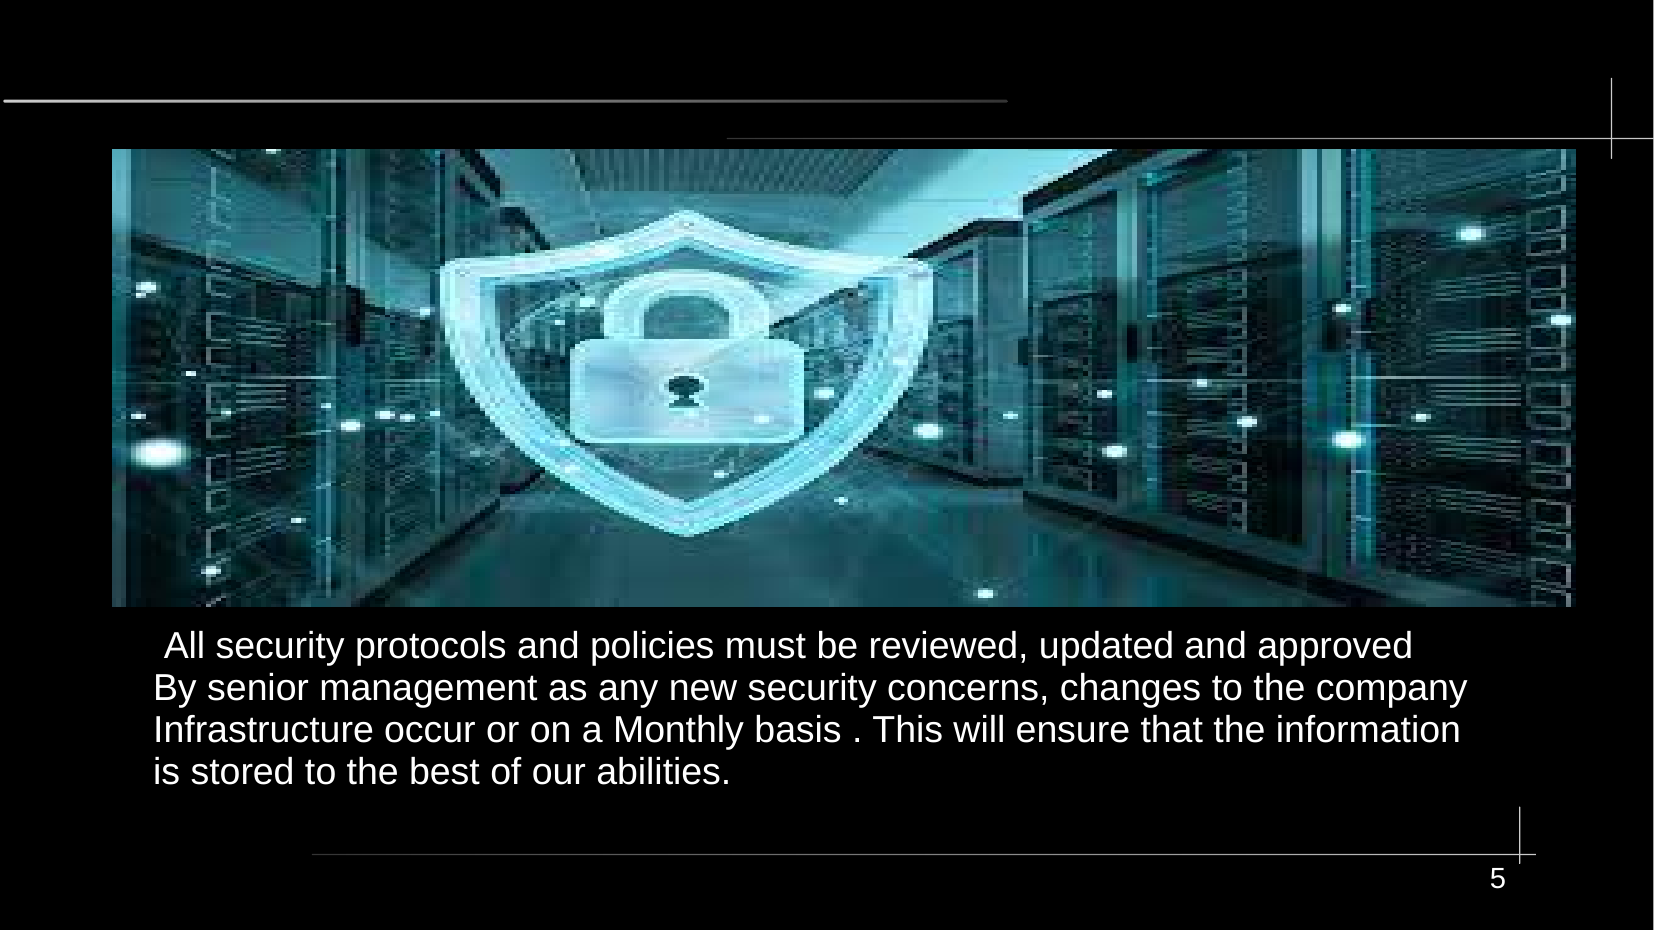

All security protocols and policies must be reviewed, updated and approved
By senior management as any new security concerns, changes to the company
Infrastructure occur or on a Monthly basis . This will ensure that the information is stored to the best of our abilities.
5